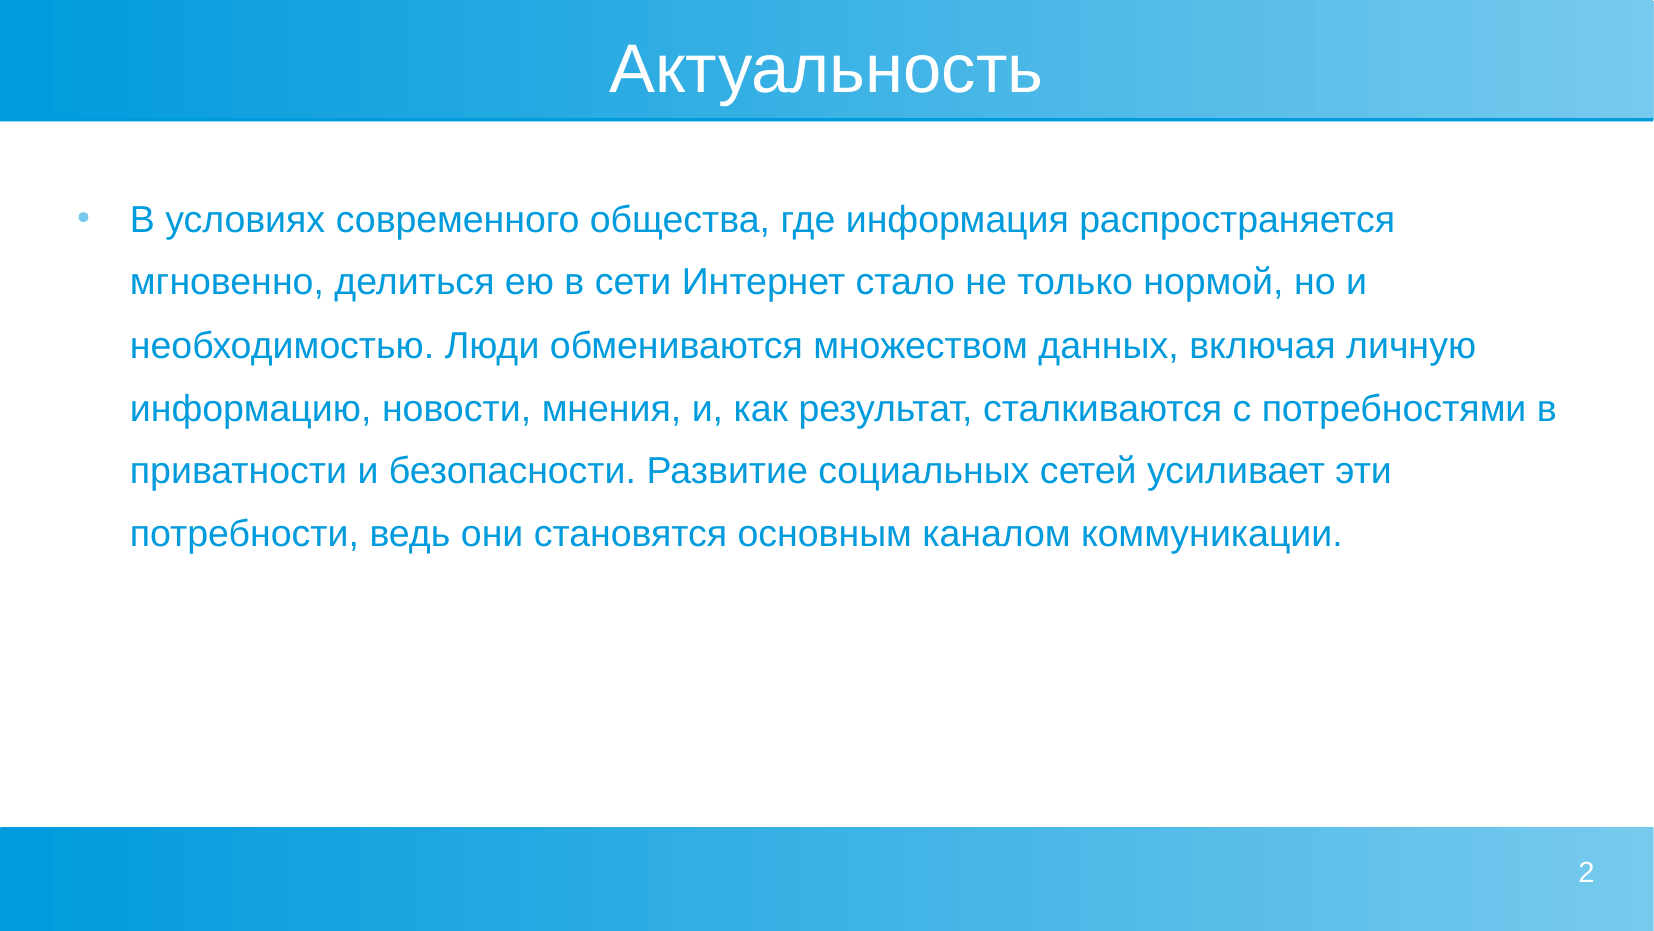

# Актуальность
В условиях современного общества, где информация распространяется мгновенно, делиться ею в сети Интернет стало не только нормой, но и необходимостью. Люди обмениваются множеством данных, включая личную информацию, новости, мнения, и, как результат, сталкиваются с потребностями в приватности и безопасности. Развитие социальных сетей усиливает эти потребности, ведь они становятся основным каналом коммуникации.
2